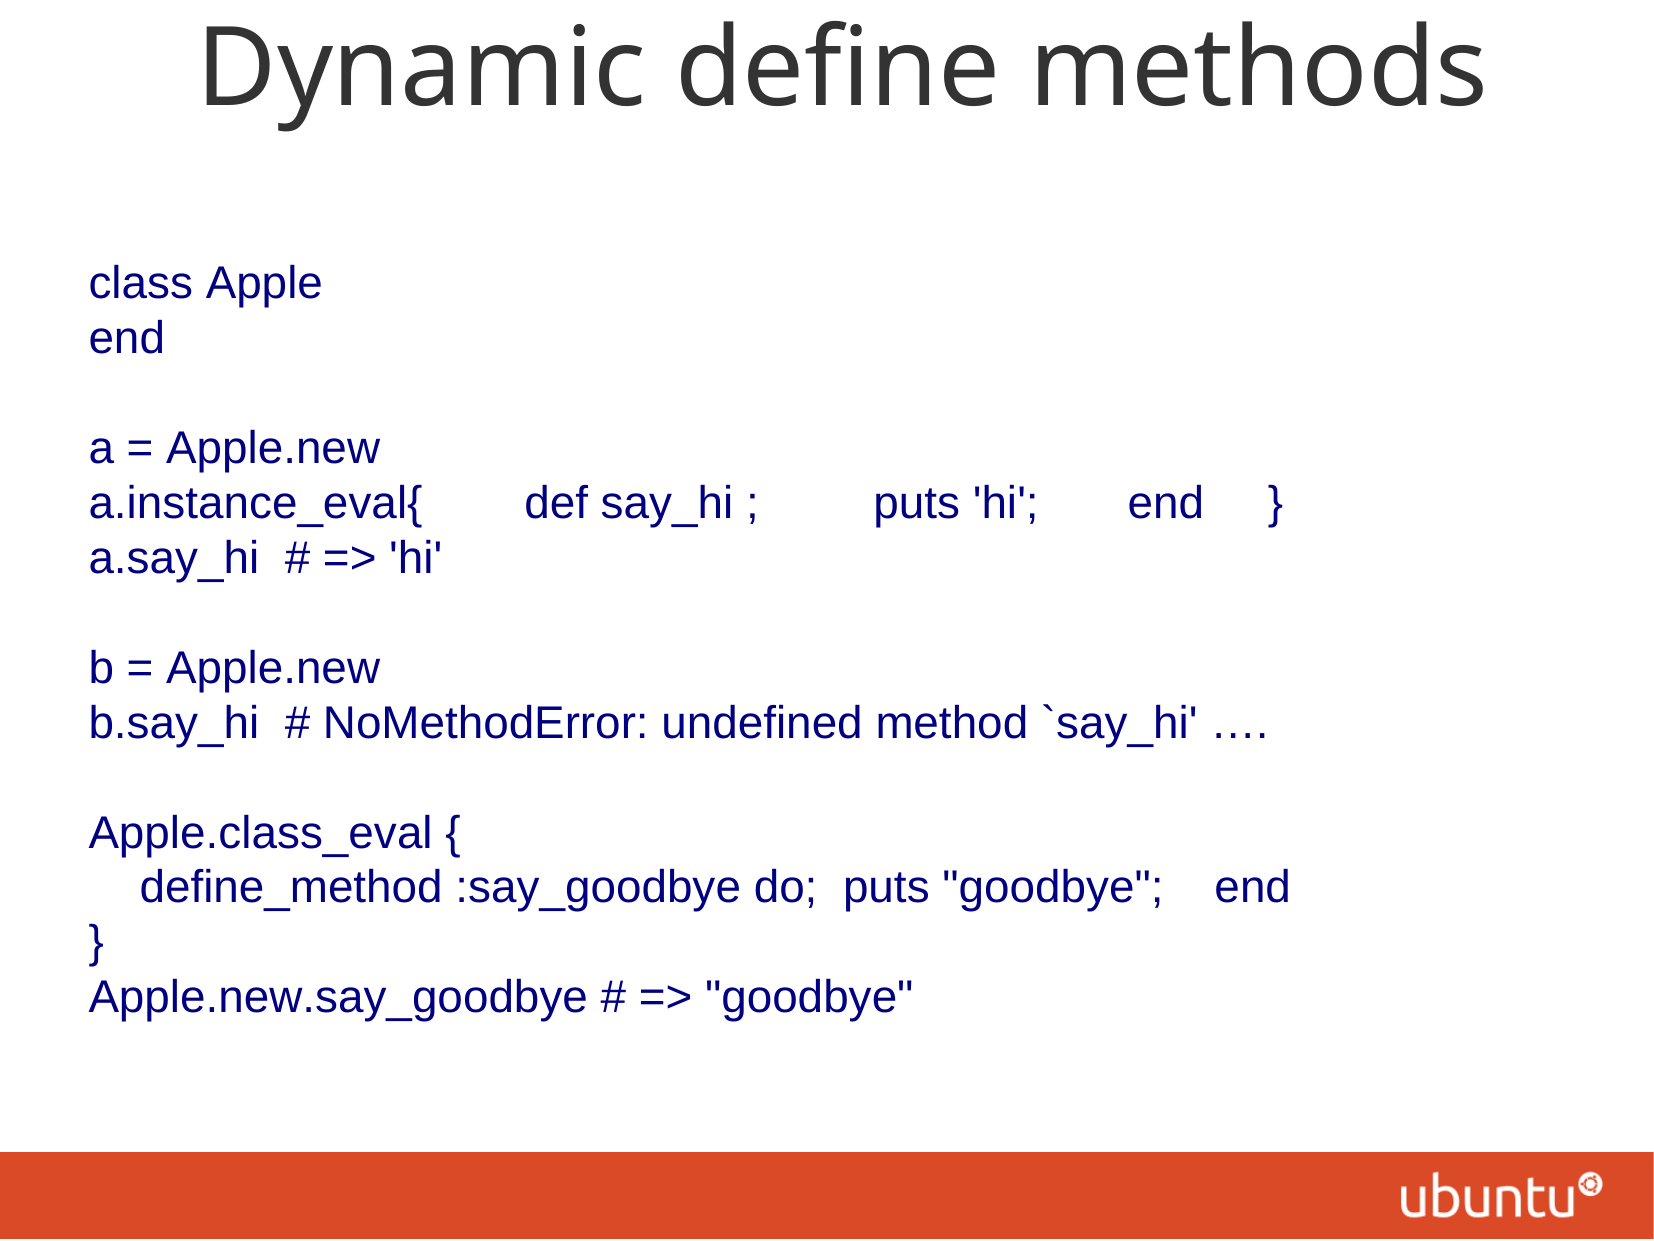

# Dynamic define methods
 class Apple
 end
 a = Apple.new
 a.instance_eval{ def say_hi ; puts 'hi'; end }
 a.say_hi # => 'hi'
 b = Apple.new
 b.say_hi # NoMethodError: undefined method `say_hi' ….
 Apple.class_eval {
 define_method :say_goodbye do; puts "goodbye"; end
 }
 Apple.new.say_goodbye # => "goodbye"